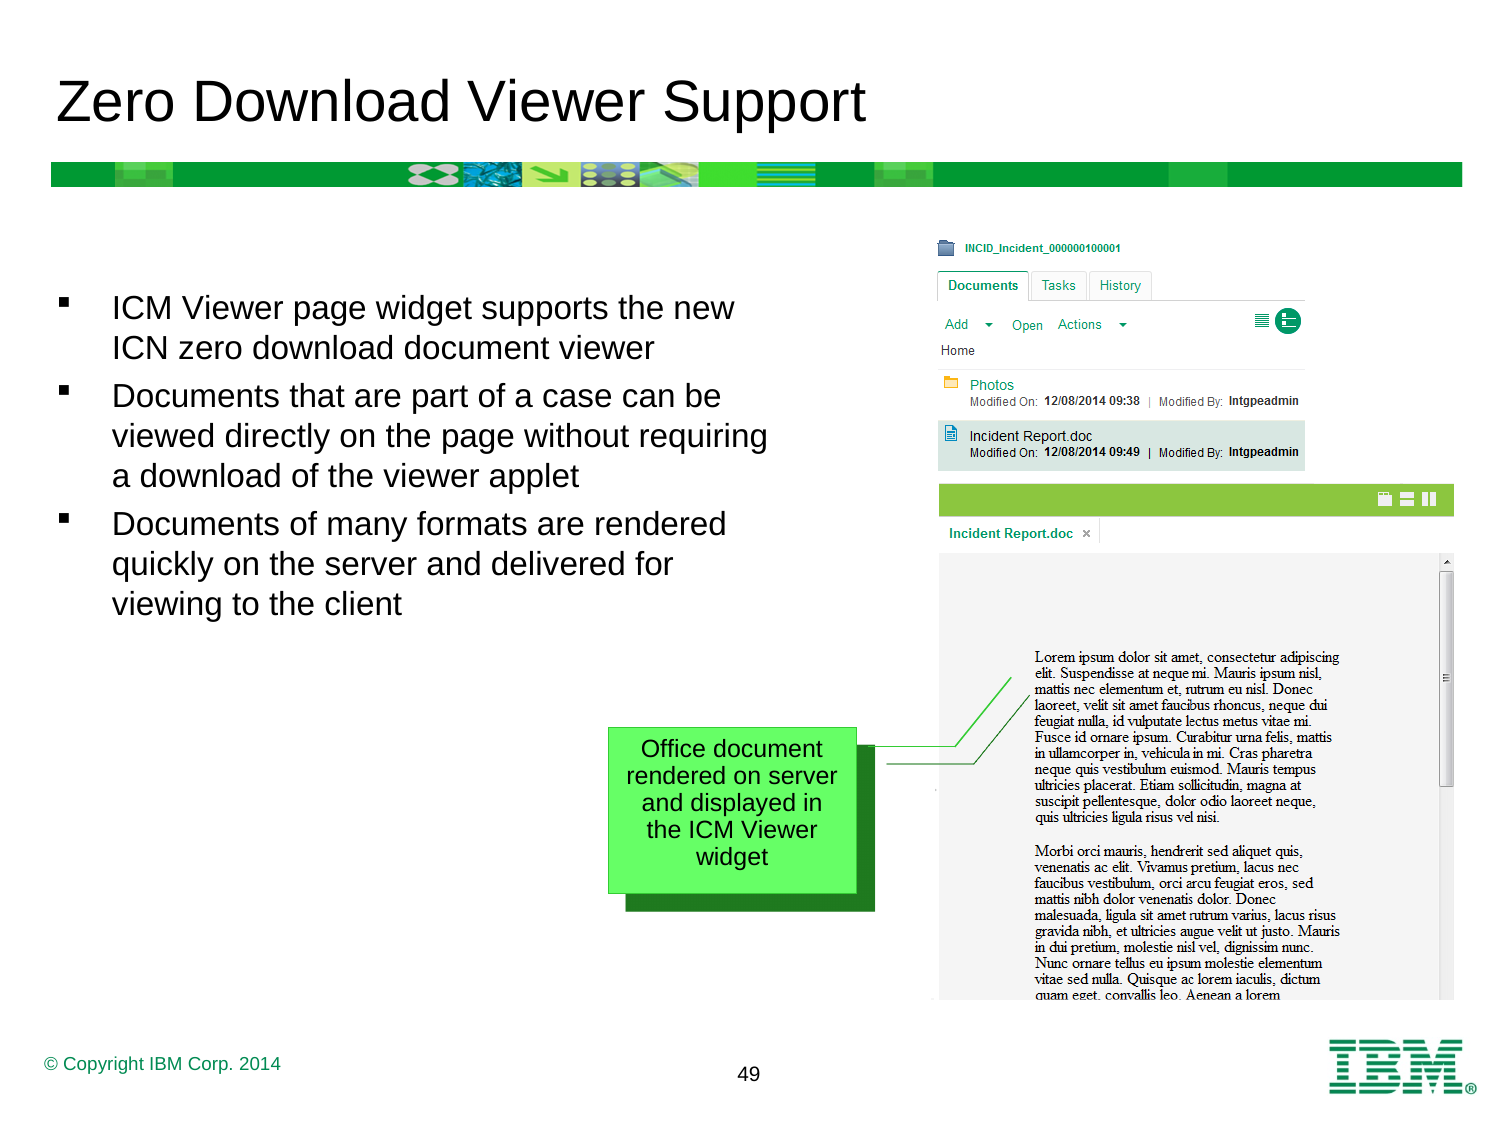

Zero Download Viewer Support
ICM Viewer page widget supports the new ICN zero download document viewer
Documents that are part of a case can be viewed directly on the page without requiring a download of the viewer applet
Documents of many formats are rendered quickly on the server and delivered for viewing to the client
Office document rendered on server and displayed in the ICM Viewer widget